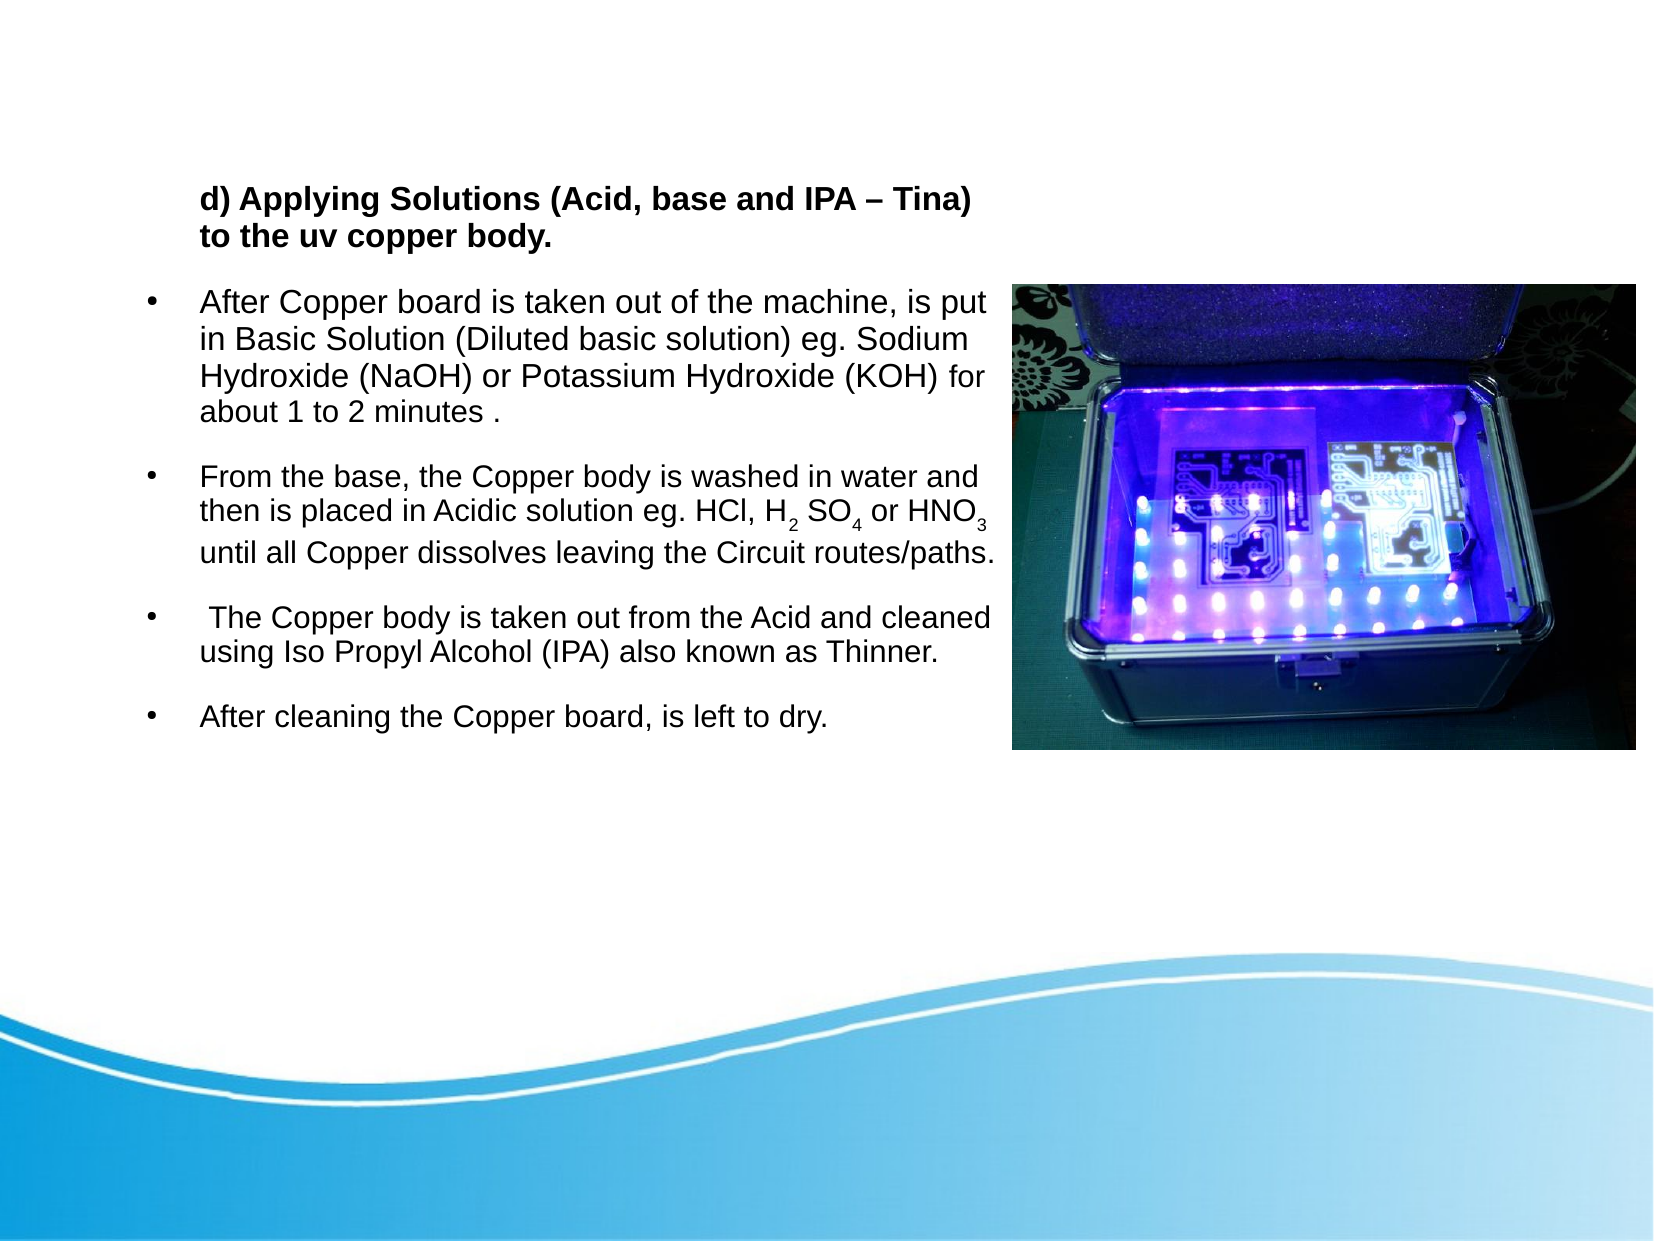

# d) Applying Solutions (Acid, base and IPA – Tina) to the uv copper body.
After Copper board is taken out of the machine, is put in Basic Solution (Diluted basic solution) eg. Sodium Hydroxide (NaOH) or Potassium Hydroxide (KOH) for about 1 to 2 minutes .
From the base, the Copper body is washed in water and then is placed in Acidic solution eg. HCl, H2 SO4 or HNO3 until all Copper dissolves leaving the Circuit routes/paths.
 The Copper body is taken out from the Acid and cleaned using Iso Propyl Alcohol (IPA) also known as Thinner.
After cleaning the Copper board, is left to dry.